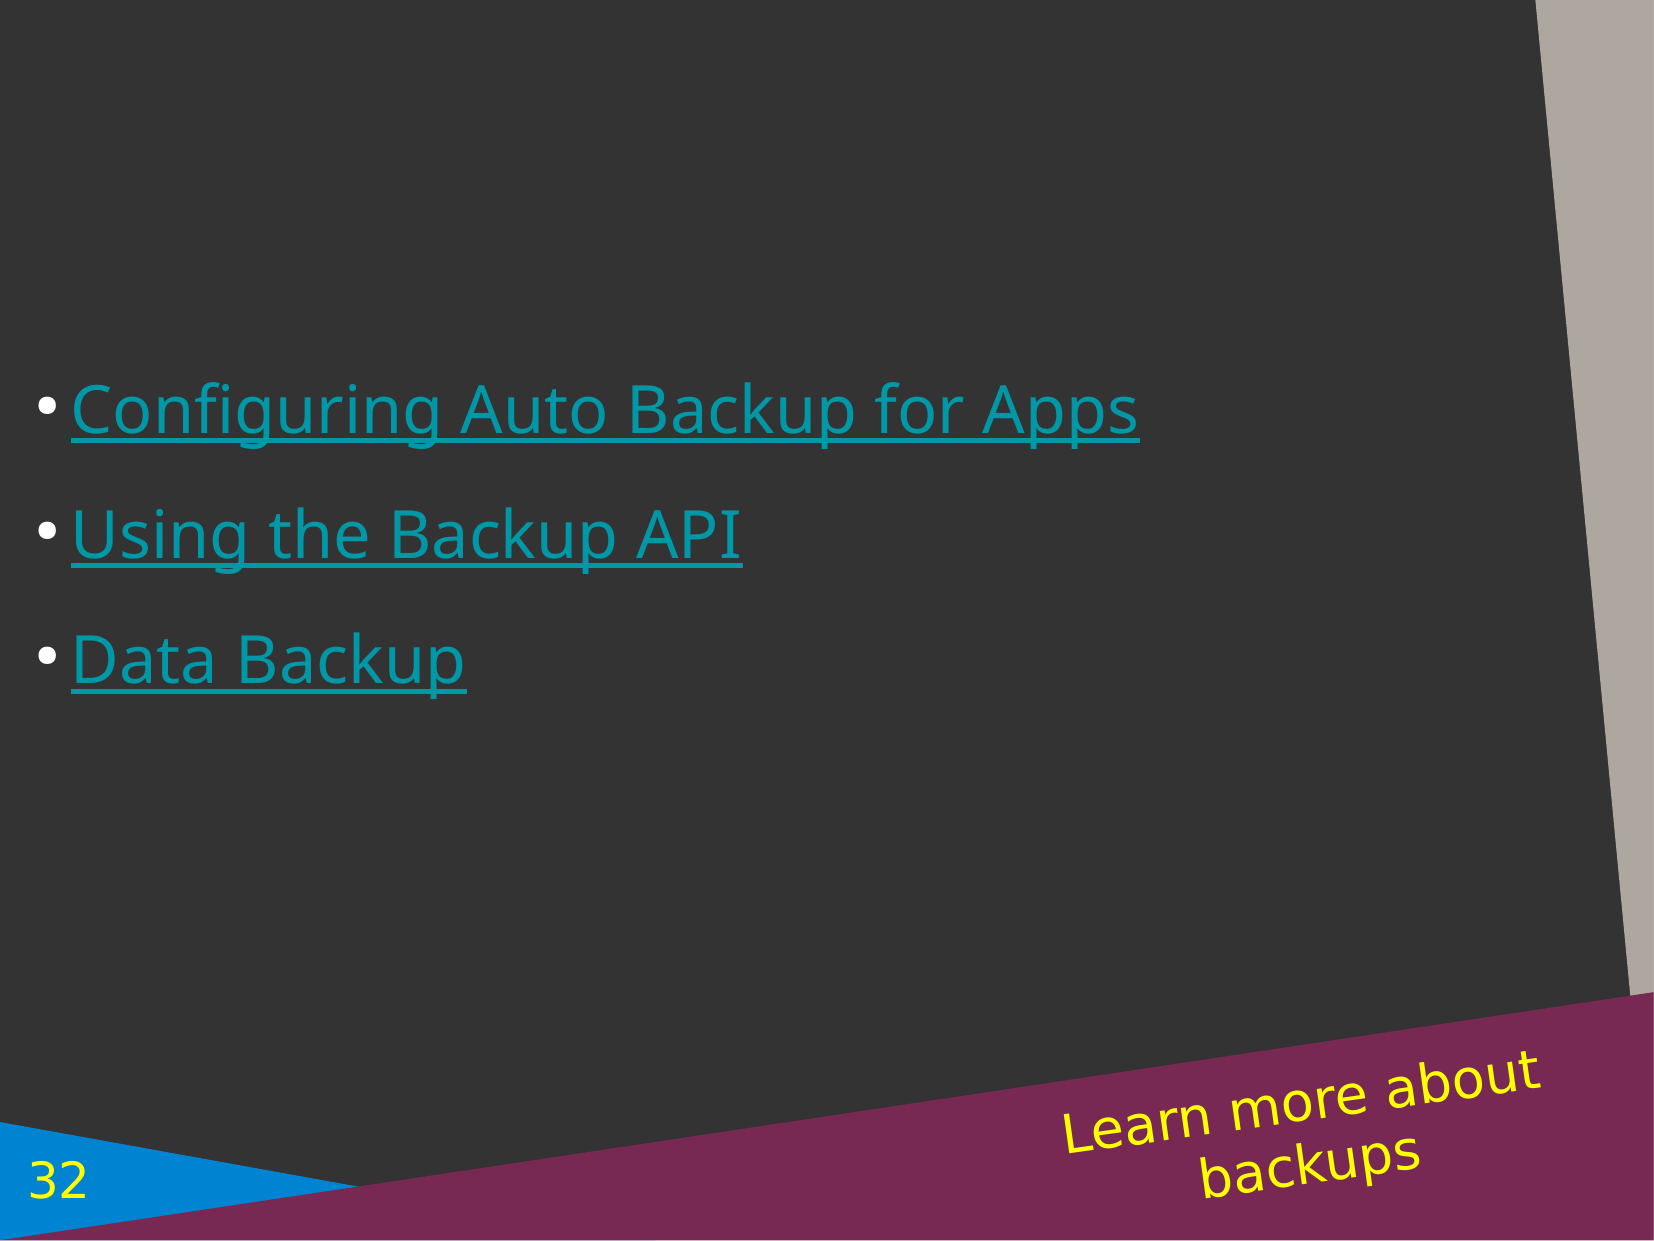

Configuring Auto Backup for Apps
Using the Backup API
Data Backup
# Learn more about backups
32